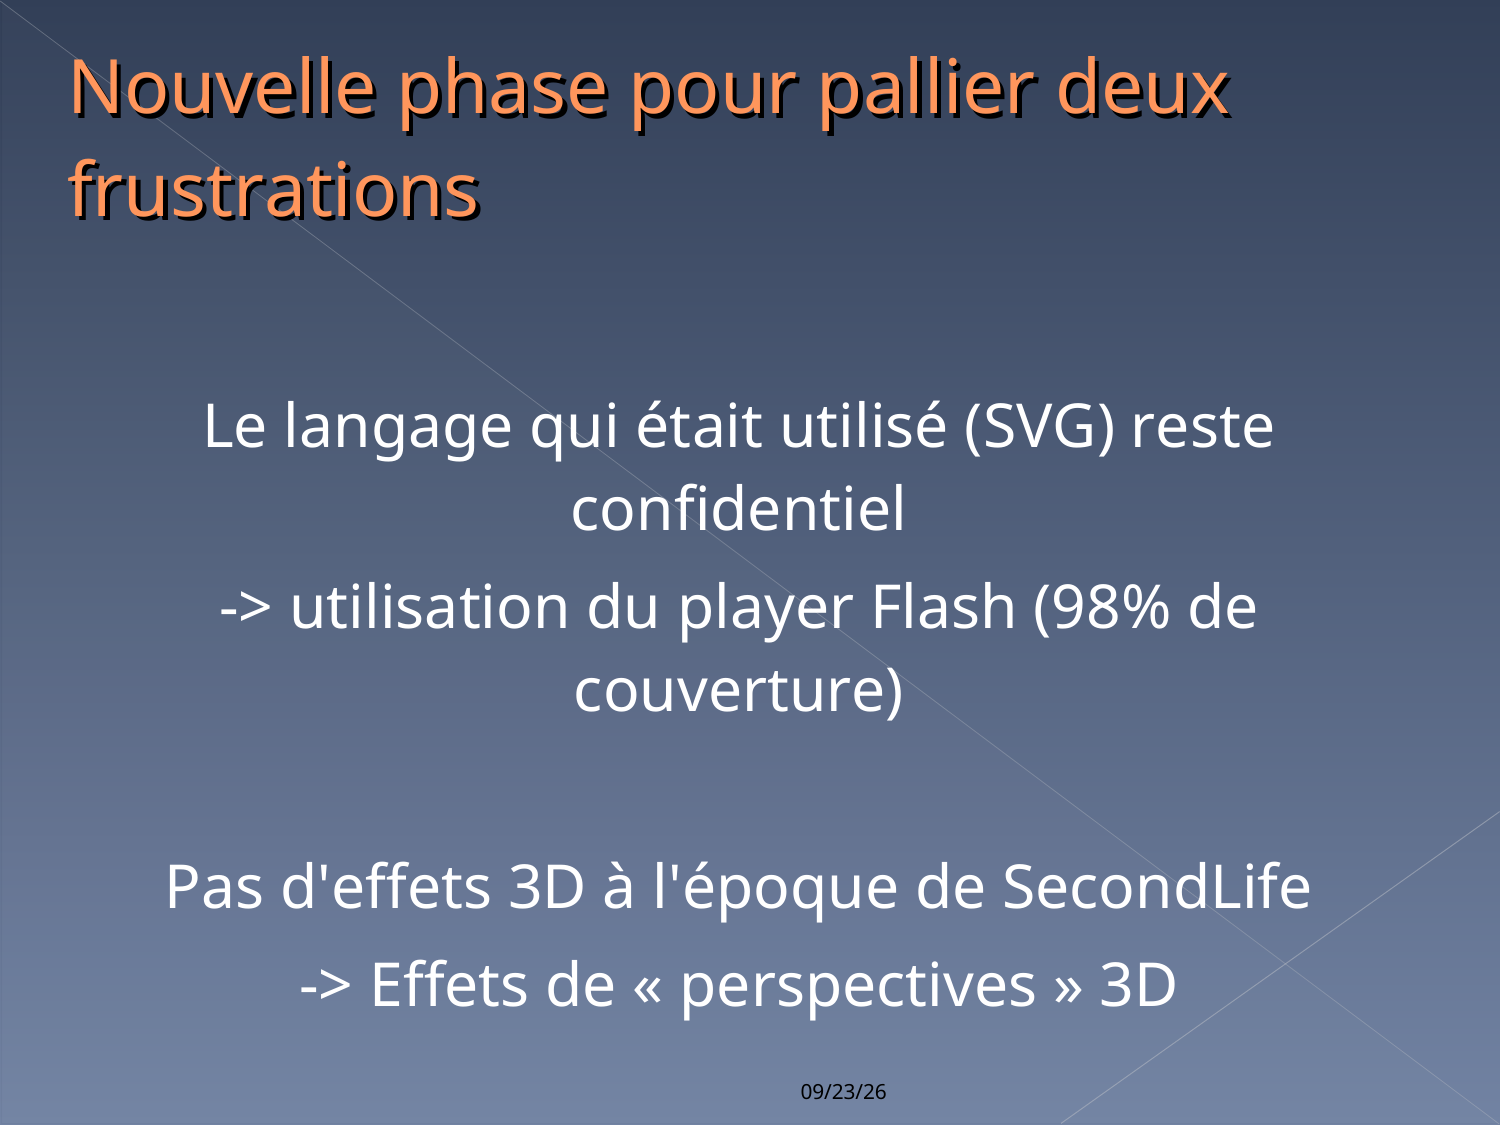

Nouvelle phase pour pallier deux frustrations
# Le langage qui était utilisé (SVG) reste confidentiel
-> utilisation du player Flash (98% de couverture)
Pas d'effets 3D à l'époque de SecondLife
-> Effets de « perspectives » 3D